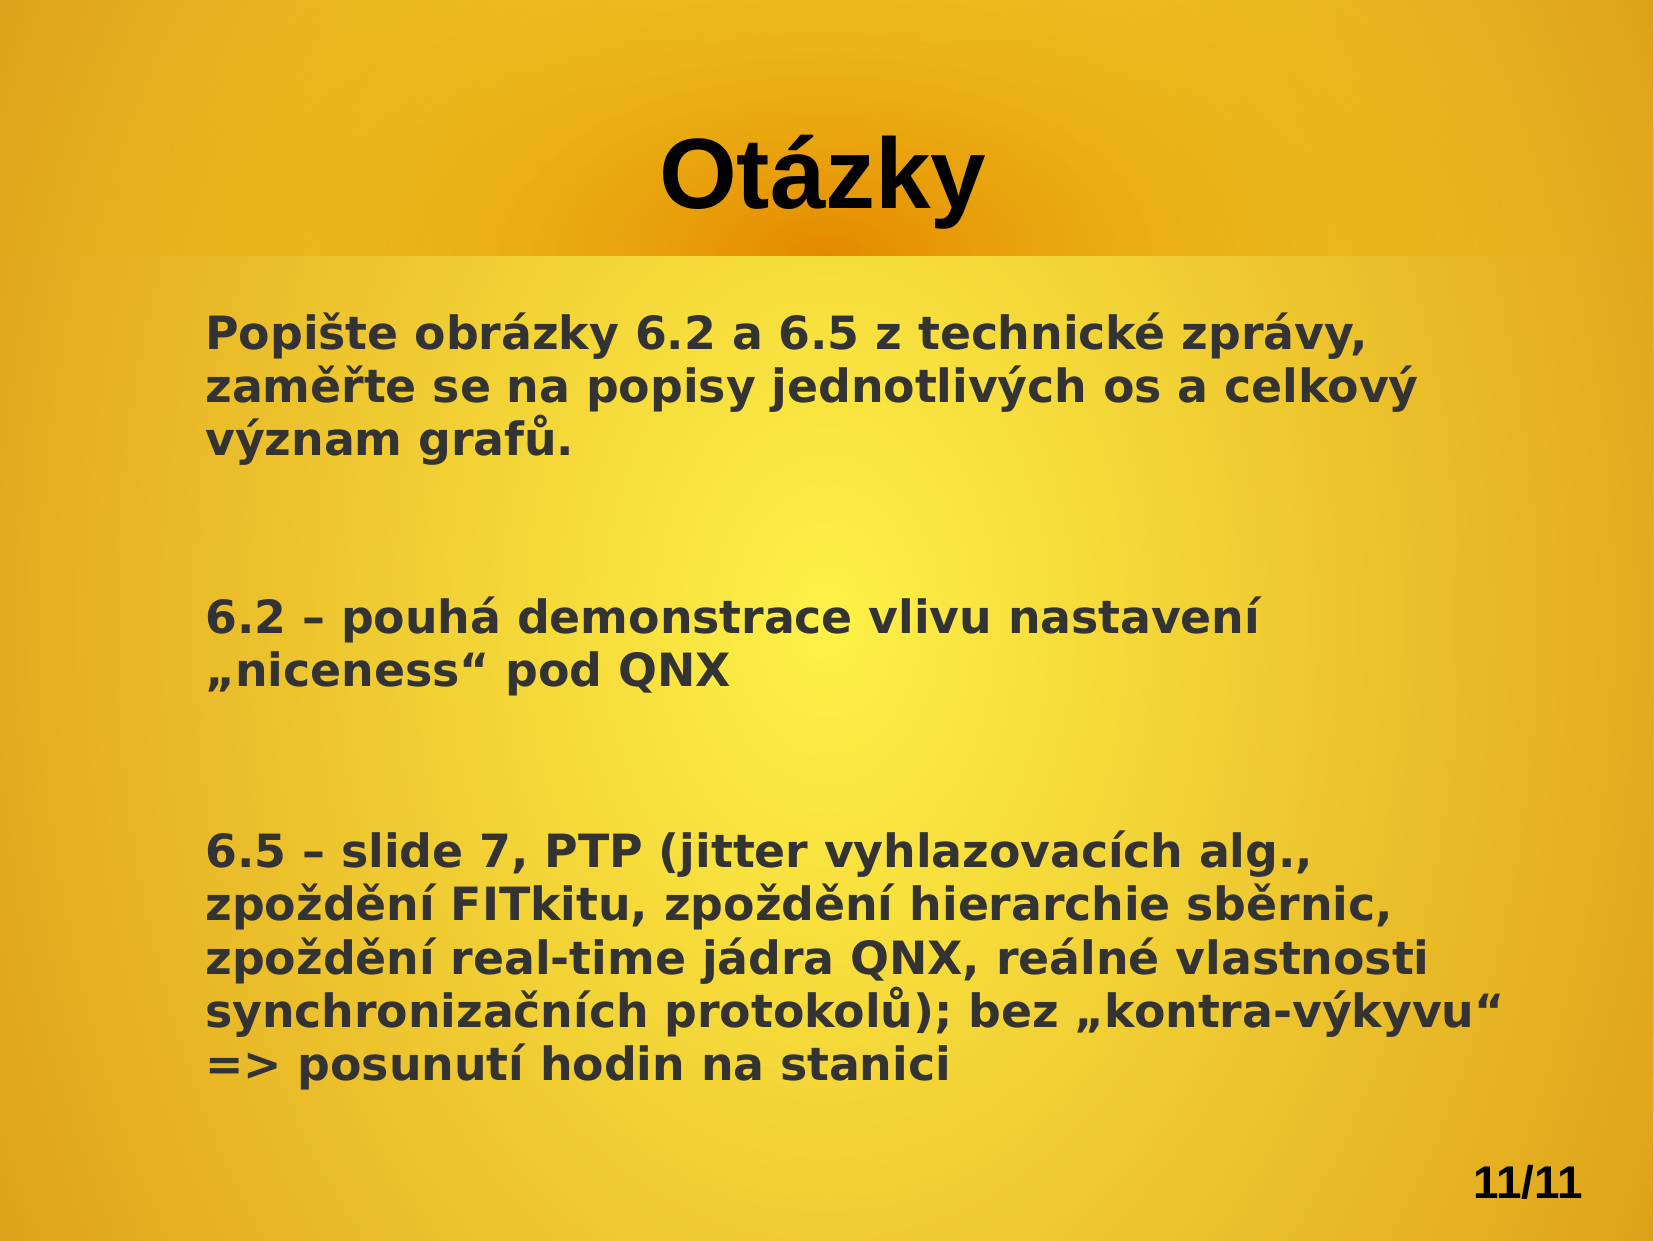

# Otázky
Popište obrázky 6.2 a 6.5 z technické zprávy, zaměřte se na popisy jednotlivých os a celkový význam grafů.
6.2 – pouhá demonstrace vlivu nastavení „niceness“ pod QNX
6.5 – slide 7, PTP (jitter vyhlazovacích alg., zpoždění FITkitu, zpoždění hierarchie sběrnic, zpoždění real-time jádra QNX, reálné vlastnosti synchronizačních protokolů); bez „kontra-výkyvu“ => posunutí hodin na stanici